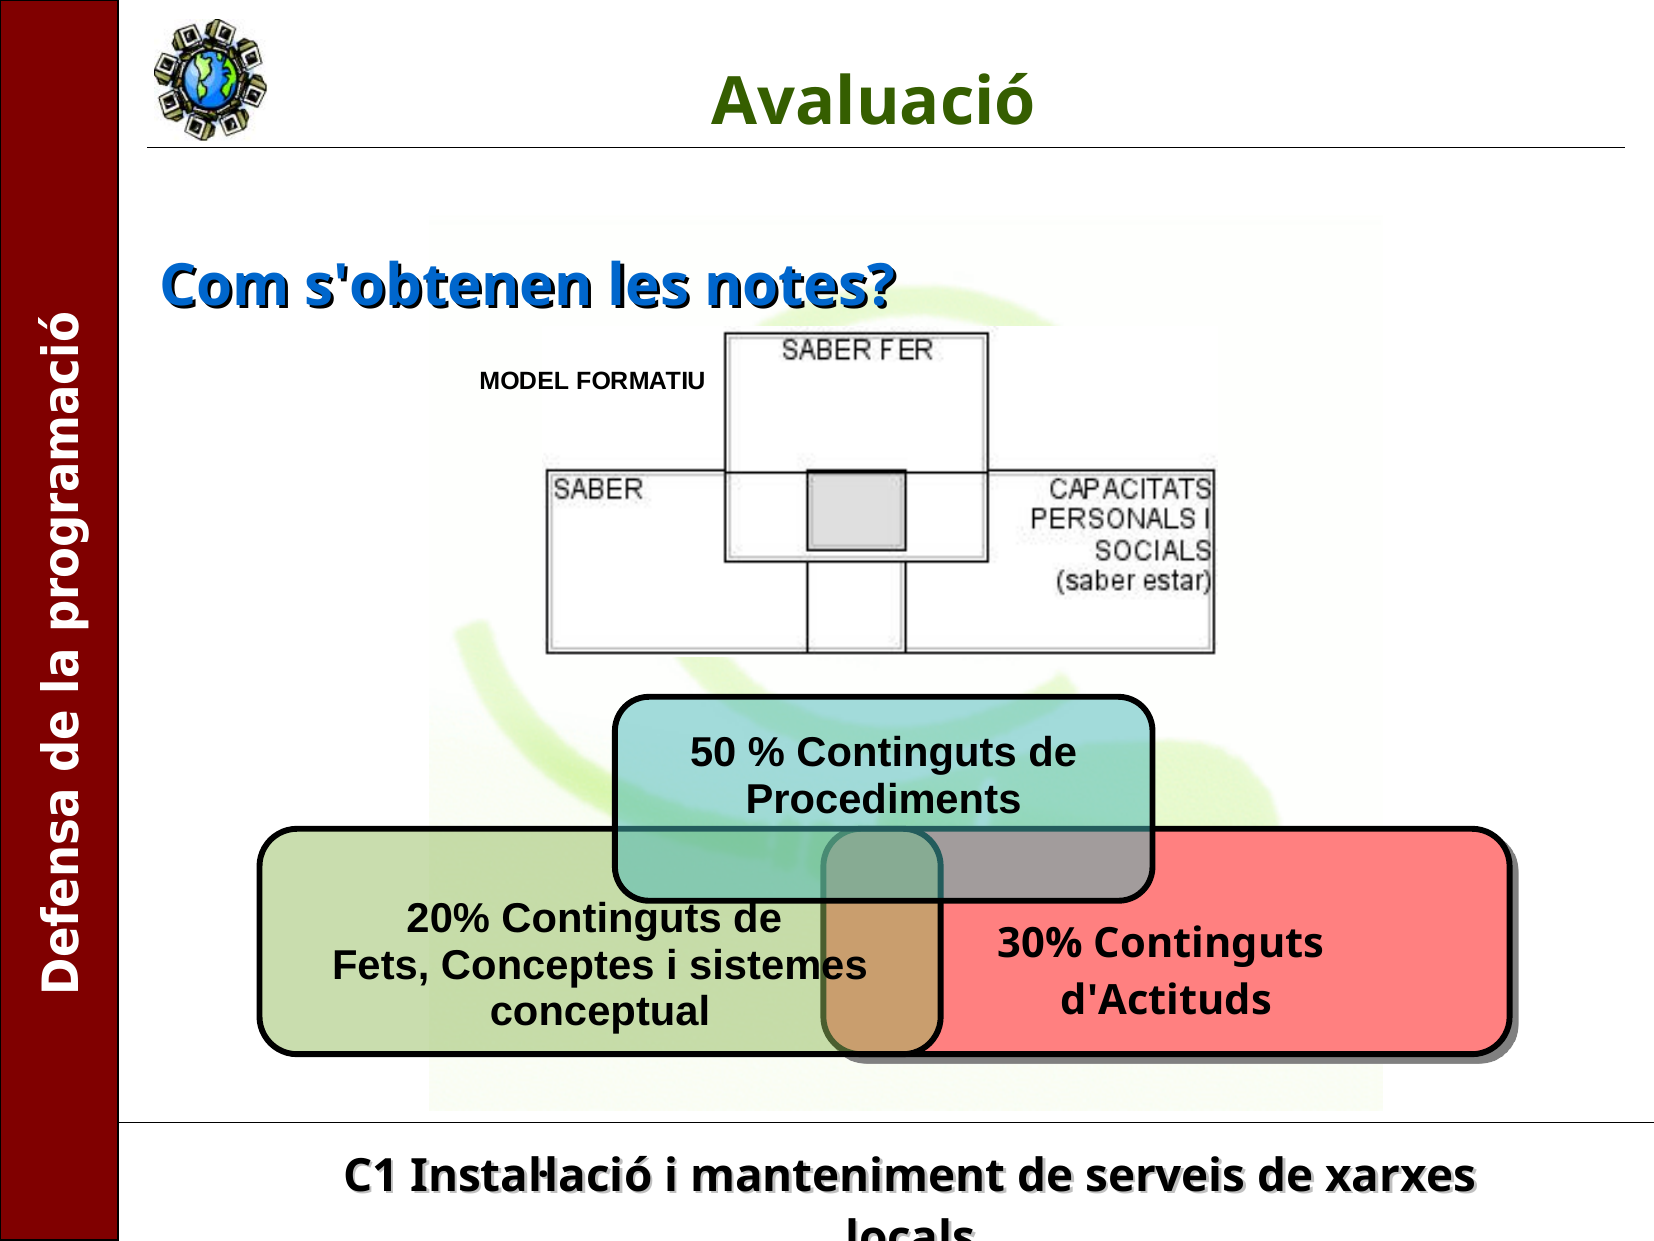

# Avaluació
Com s'obtenen les notes?
50 % Continguts de
Procediments
20% Continguts de
Fets, Conceptes i sistemes conceptual
30% Continguts
d'Actituds